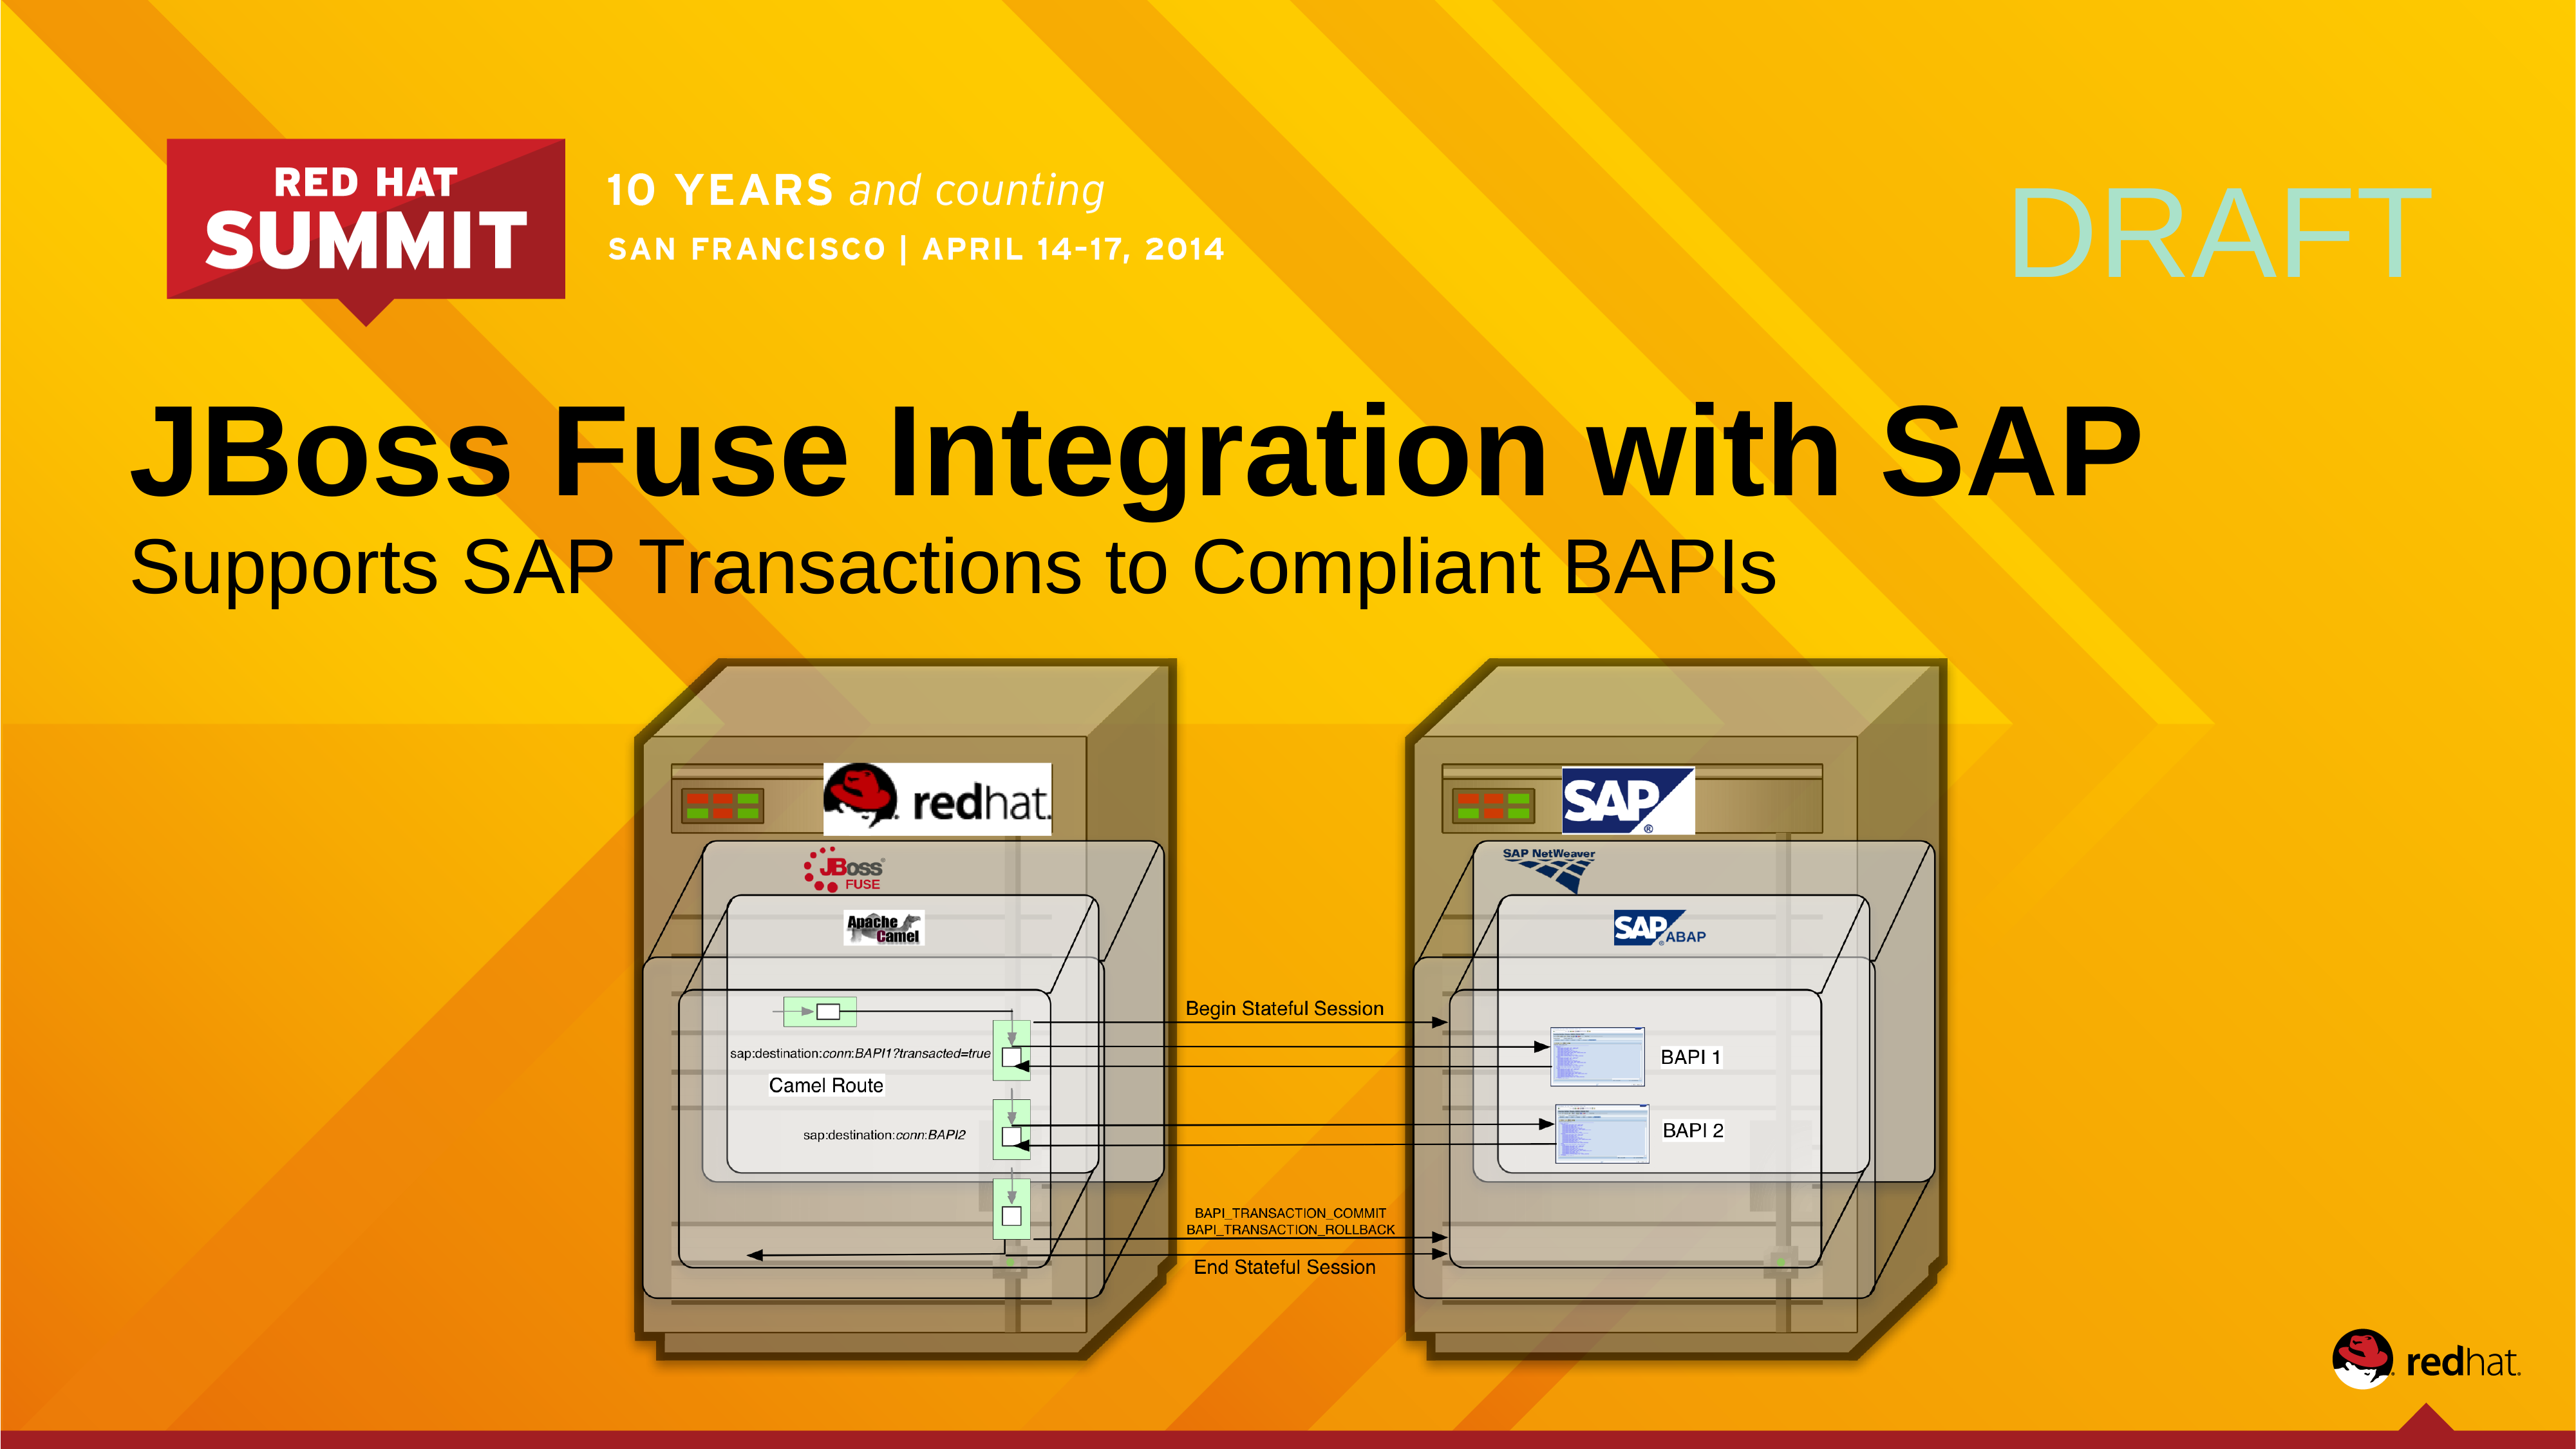

JBoss Fuse Integration with SAP
Supports SAP Transactions to Compliant BAPIs